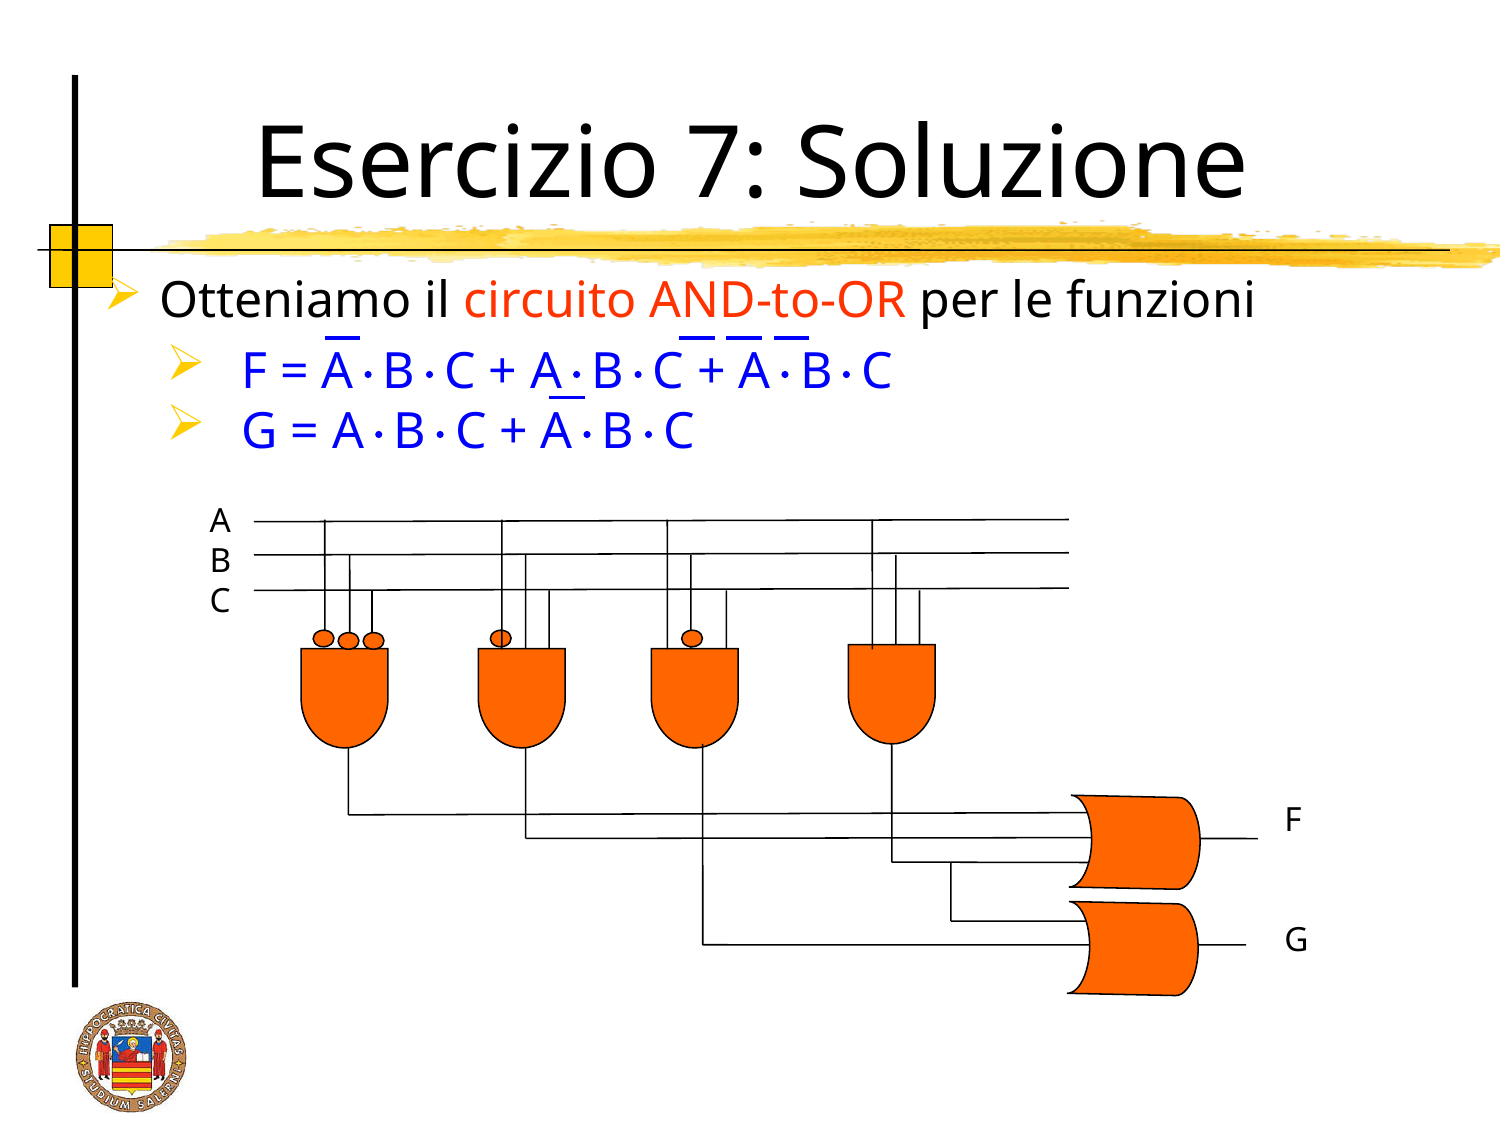

# Esercizio 7: Soluzione
Otteniamo il circuito AND-to-OR per le funzioni
F = ABC + ABC + ABC
G = ABC + ABC
AB
C
F
G